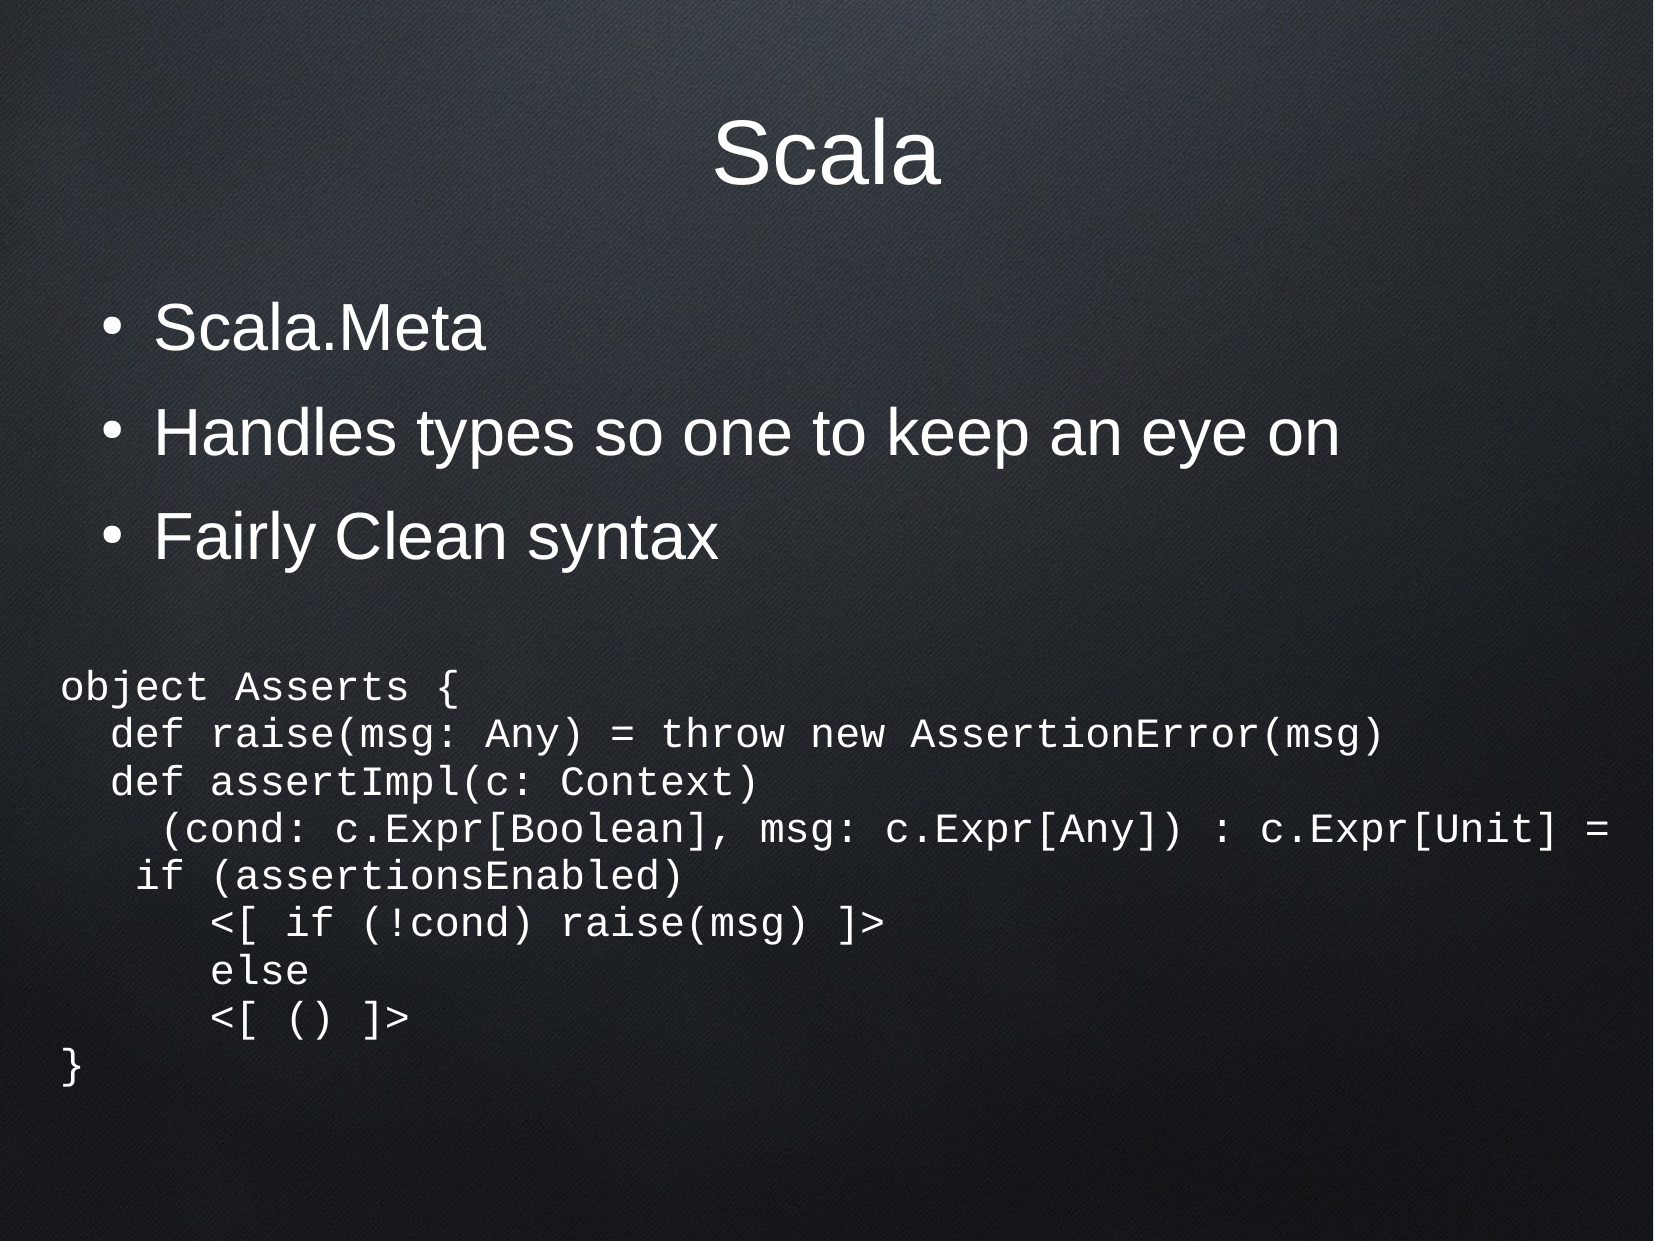

# Scala
Scala.Meta
Handles types so one to keep an eye on
Fairly Clean syntax
object Asserts {
 def raise(msg: Any) = throw new AssertionError(msg)
 def assertImpl(c: Context)
 (cond: c.Expr[Boolean], msg: c.Expr[Any]) : c.Expr[Unit] =
 if (assertionsEnabled)
 <[ if (!cond) raise(msg) ]>
 else
 <[ () ]>
}